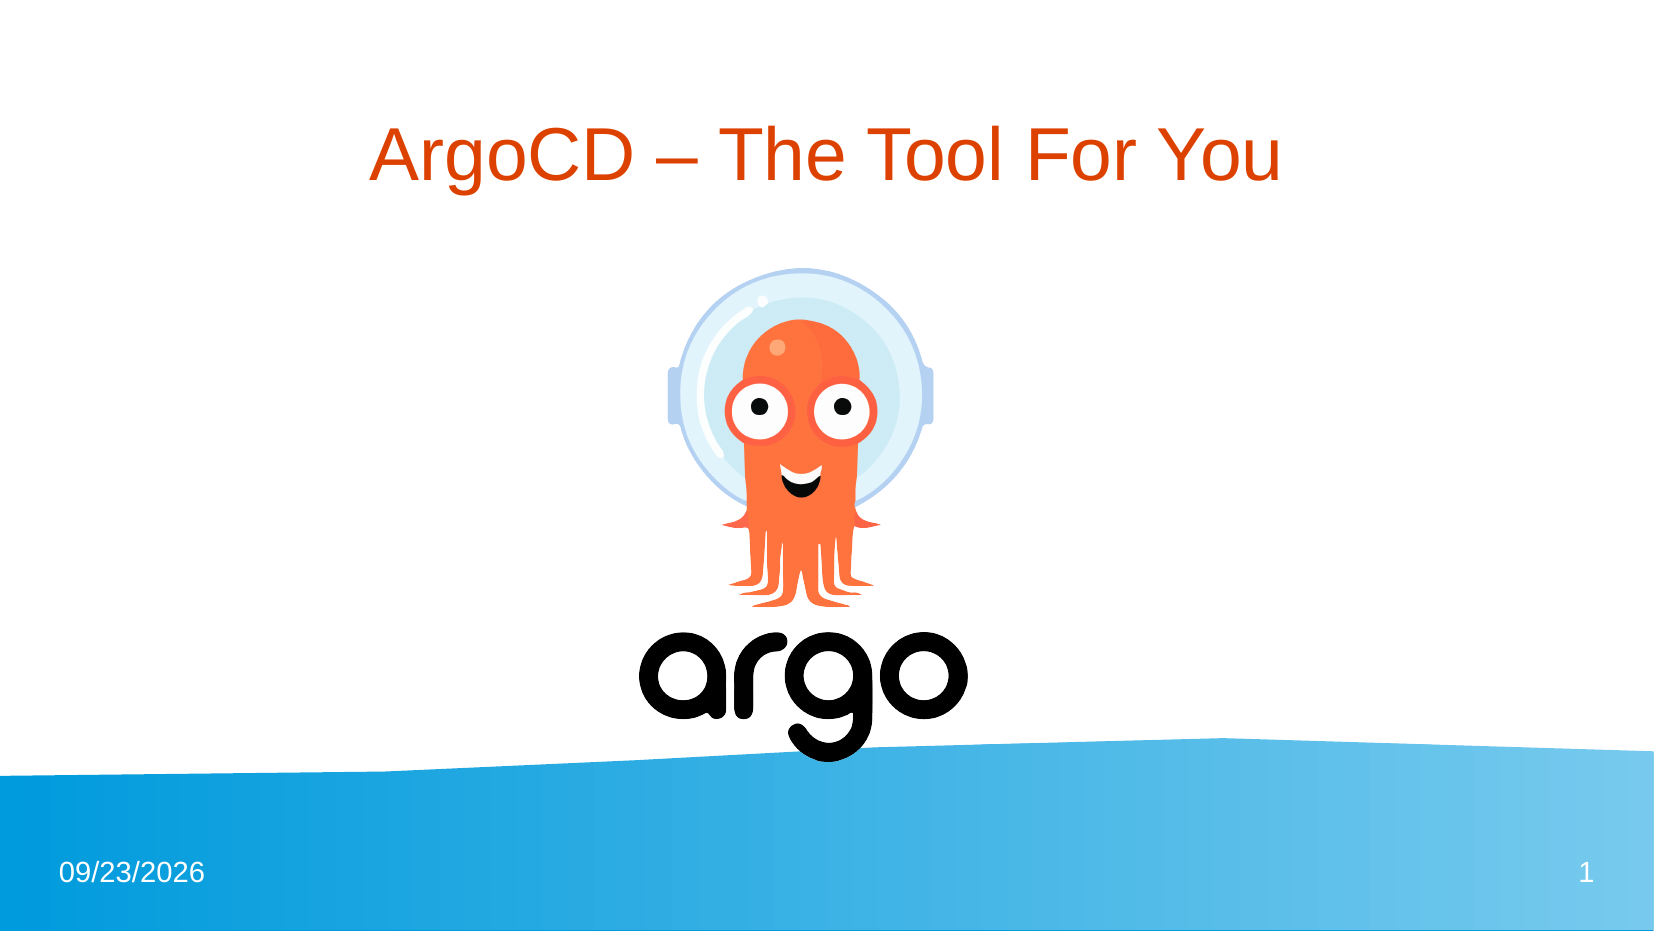

# ArgoCD – The Tool For You